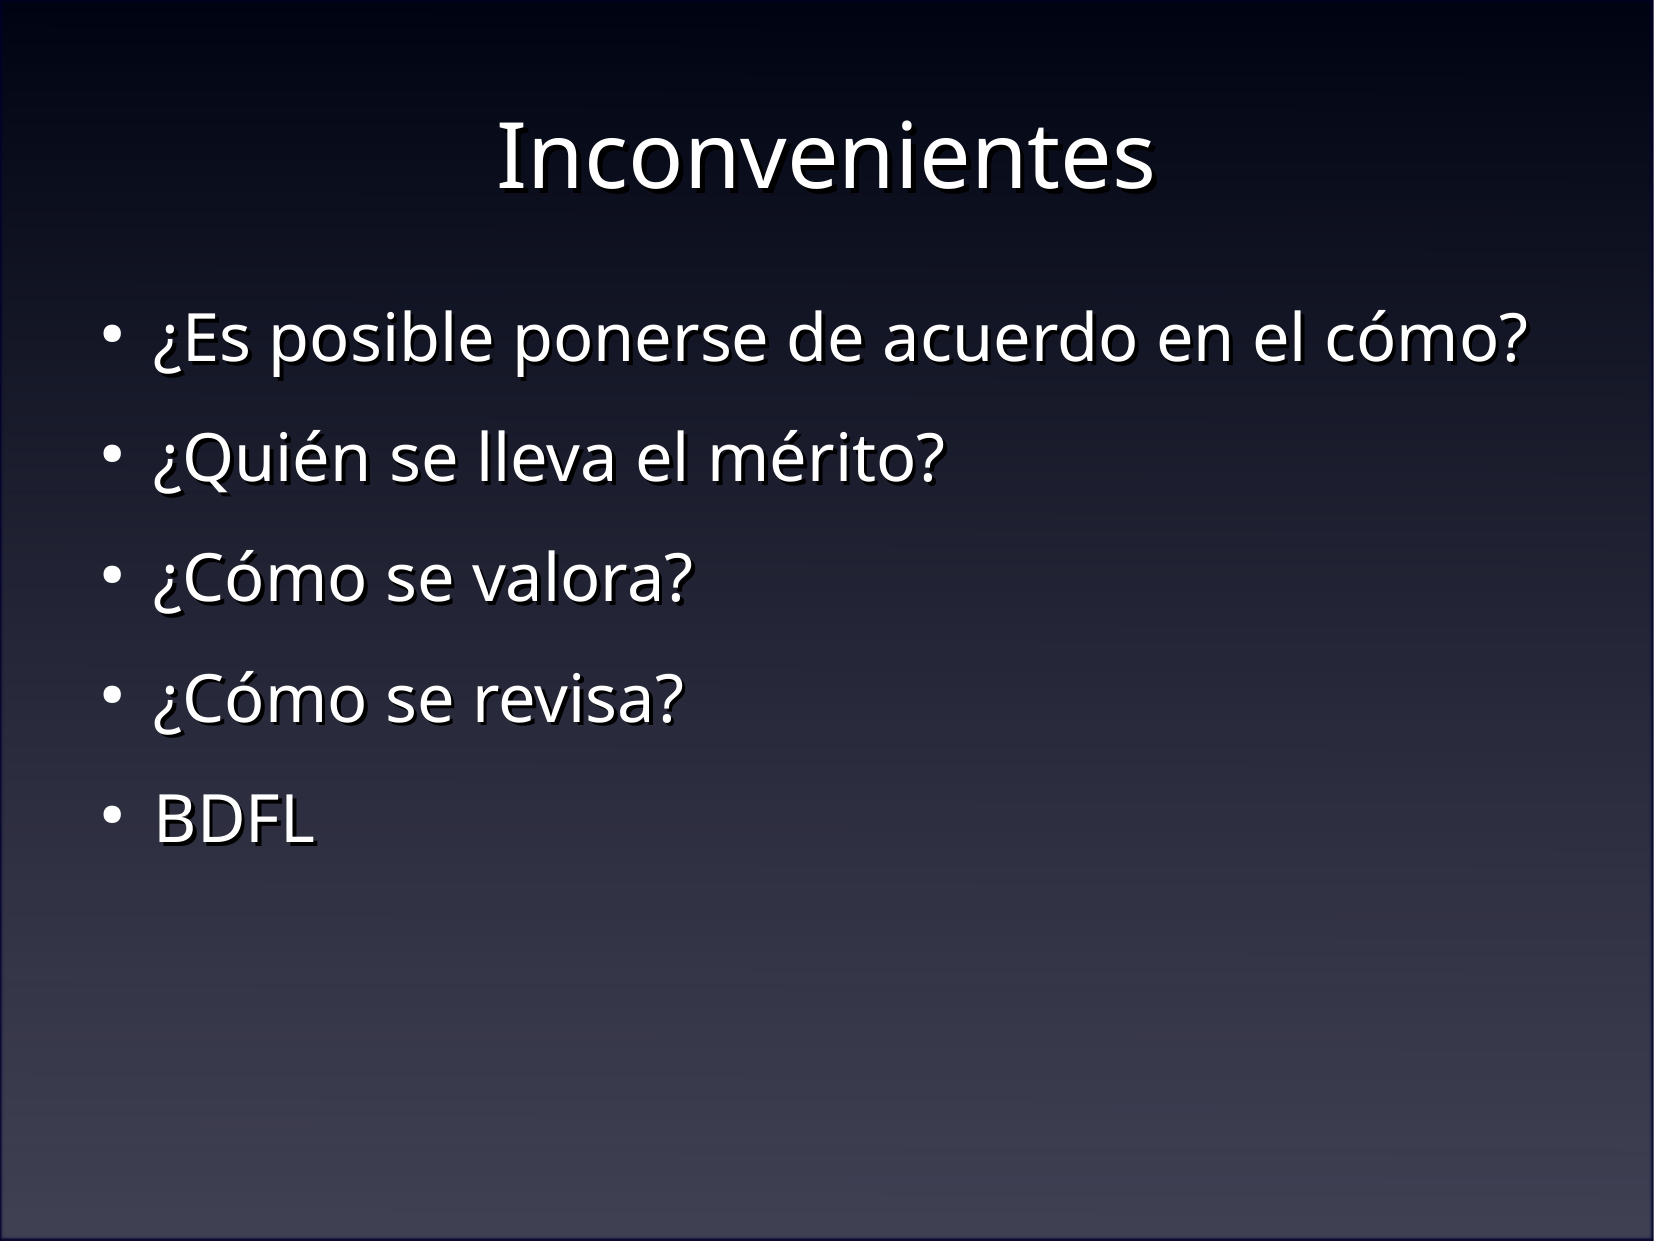

# Inconvenientes
¿Es posible ponerse de acuerdo en el cómo?
¿Quién se lleva el mérito?
¿Cómo se valora?
¿Cómo se revisa?
BDFL